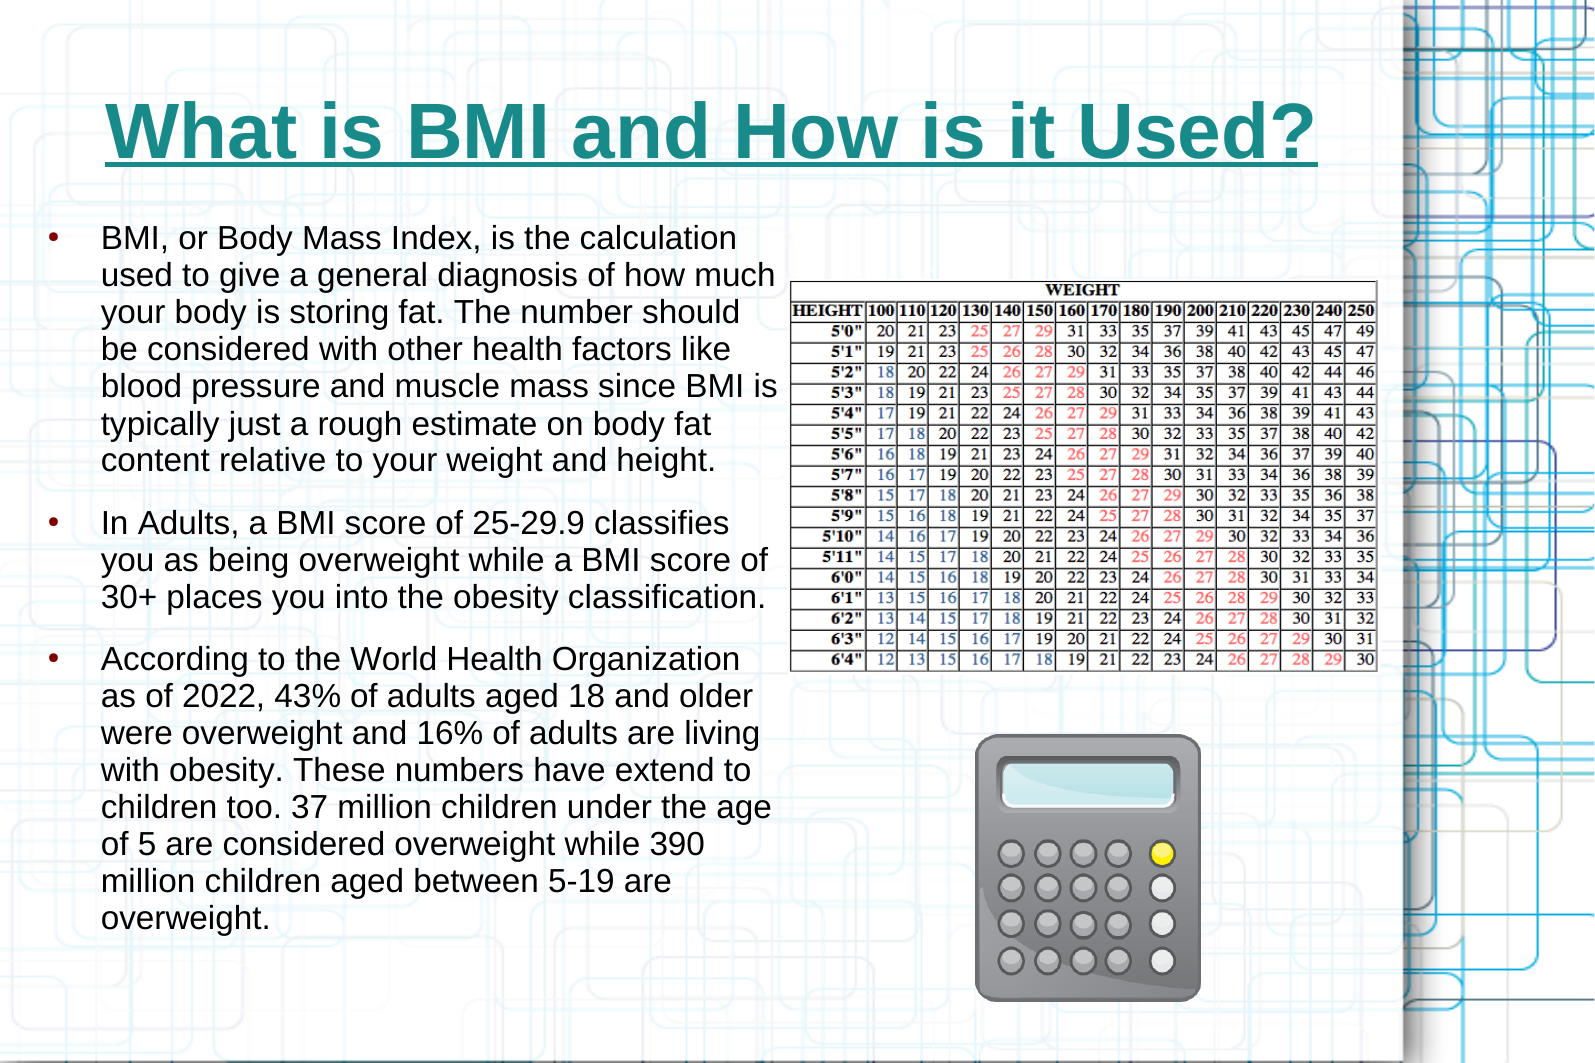

What is BMI and How is it Used?
# BMI, or Body Mass Index, is the calculation used to give a general diagnosis of how much your body is storing fat. The number should be considered with other health factors like blood pressure and muscle mass since BMI is typically just a rough estimate on body fat content relative to your weight and height.
In Adults, a BMI score of 25-29.9 classifies you as being overweight while a BMI score of 30+ places you into the obesity classification.
According to the World Health Organization as of 2022, 43% of adults aged 18 and older were overweight and 16% of adults are living with obesity. These numbers have extend to children too. 37 million children under the age of 5 are considered overweight while 390 million children aged between 5-19 are overweight.